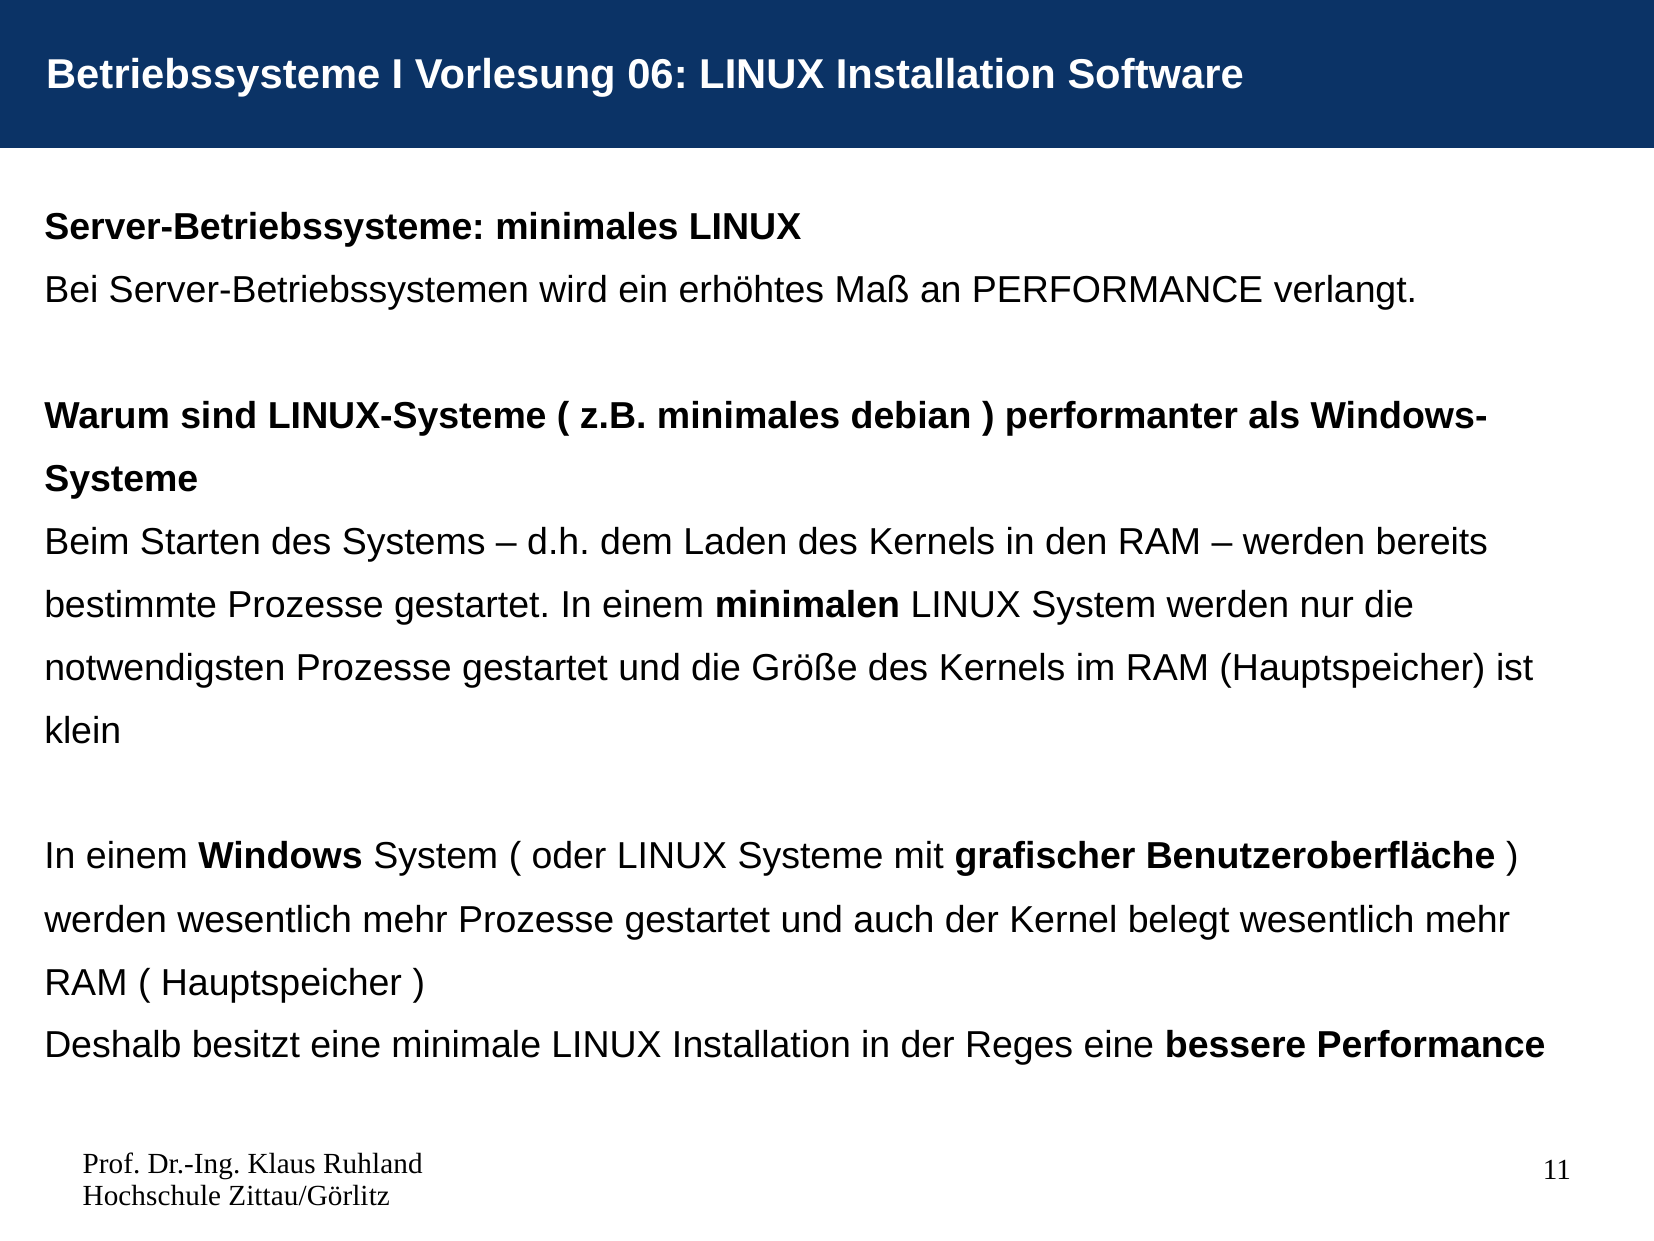

Server-Betriebssysteme: minimales LINUX
Bei Server-Betriebssystemen wird ein erhöhtes Maß an PERFORMANCE verlangt.
Warum sind LINUX-Systeme ( z.B. minimales debian ) performanter als Windows-Systeme
Beim Starten des Systems – d.h. dem Laden des Kernels in den RAM – werden bereits bestimmte Prozesse gestartet. In einem minimalen LINUX System werden nur die notwendigsten Prozesse gestartet und die Größe des Kernels im RAM (Hauptspeicher) ist klein
In einem Windows System ( oder LINUX Systeme mit grafischer Benutzeroberfläche ) werden wesentlich mehr Prozesse gestartet und auch der Kernel belegt wesentlich mehr RAM ( Hauptspeicher )
Deshalb besitzt eine minimale LINUX Installation in der Reges eine bessere Performance
11